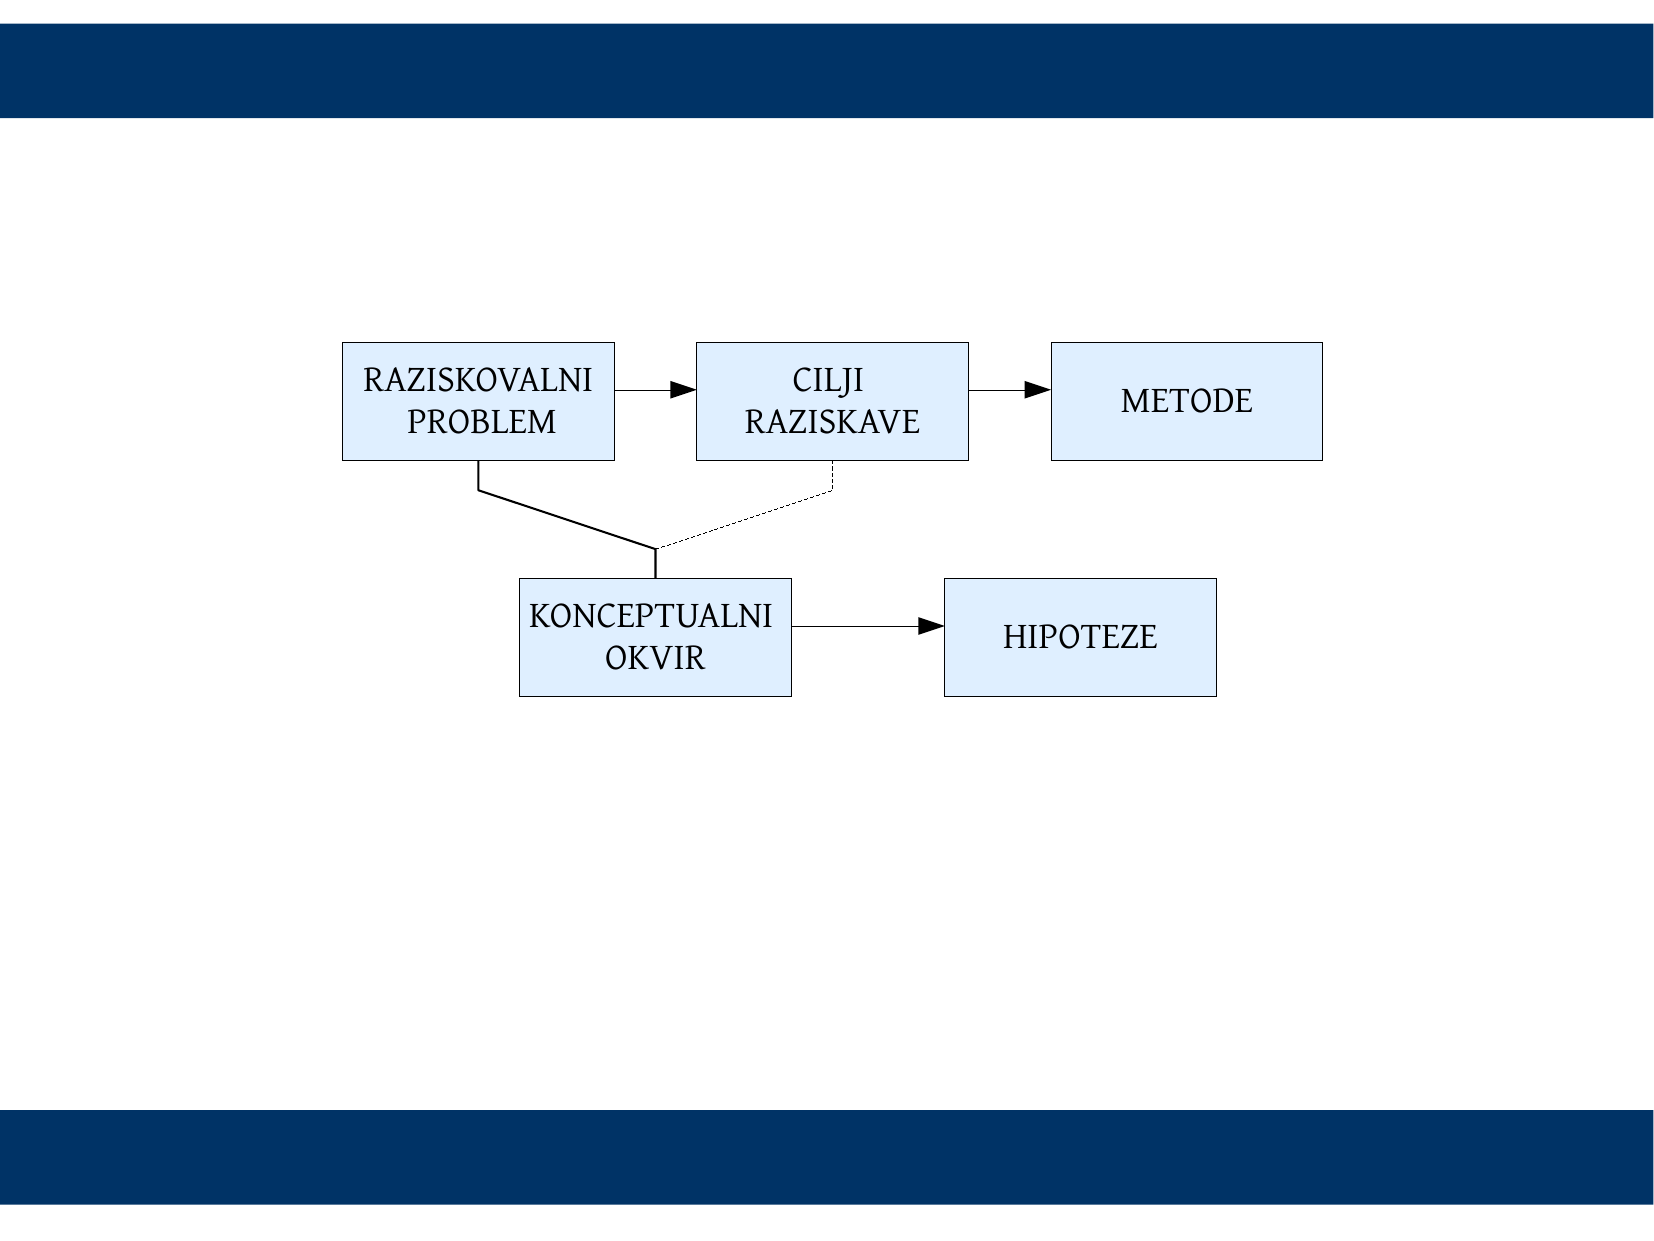

RAZISKOVALNI
 PROBLEM
CILJI
RAZISKAVE
METODE
KONCEPTUALNI
OKVIR
HIPOTEZE